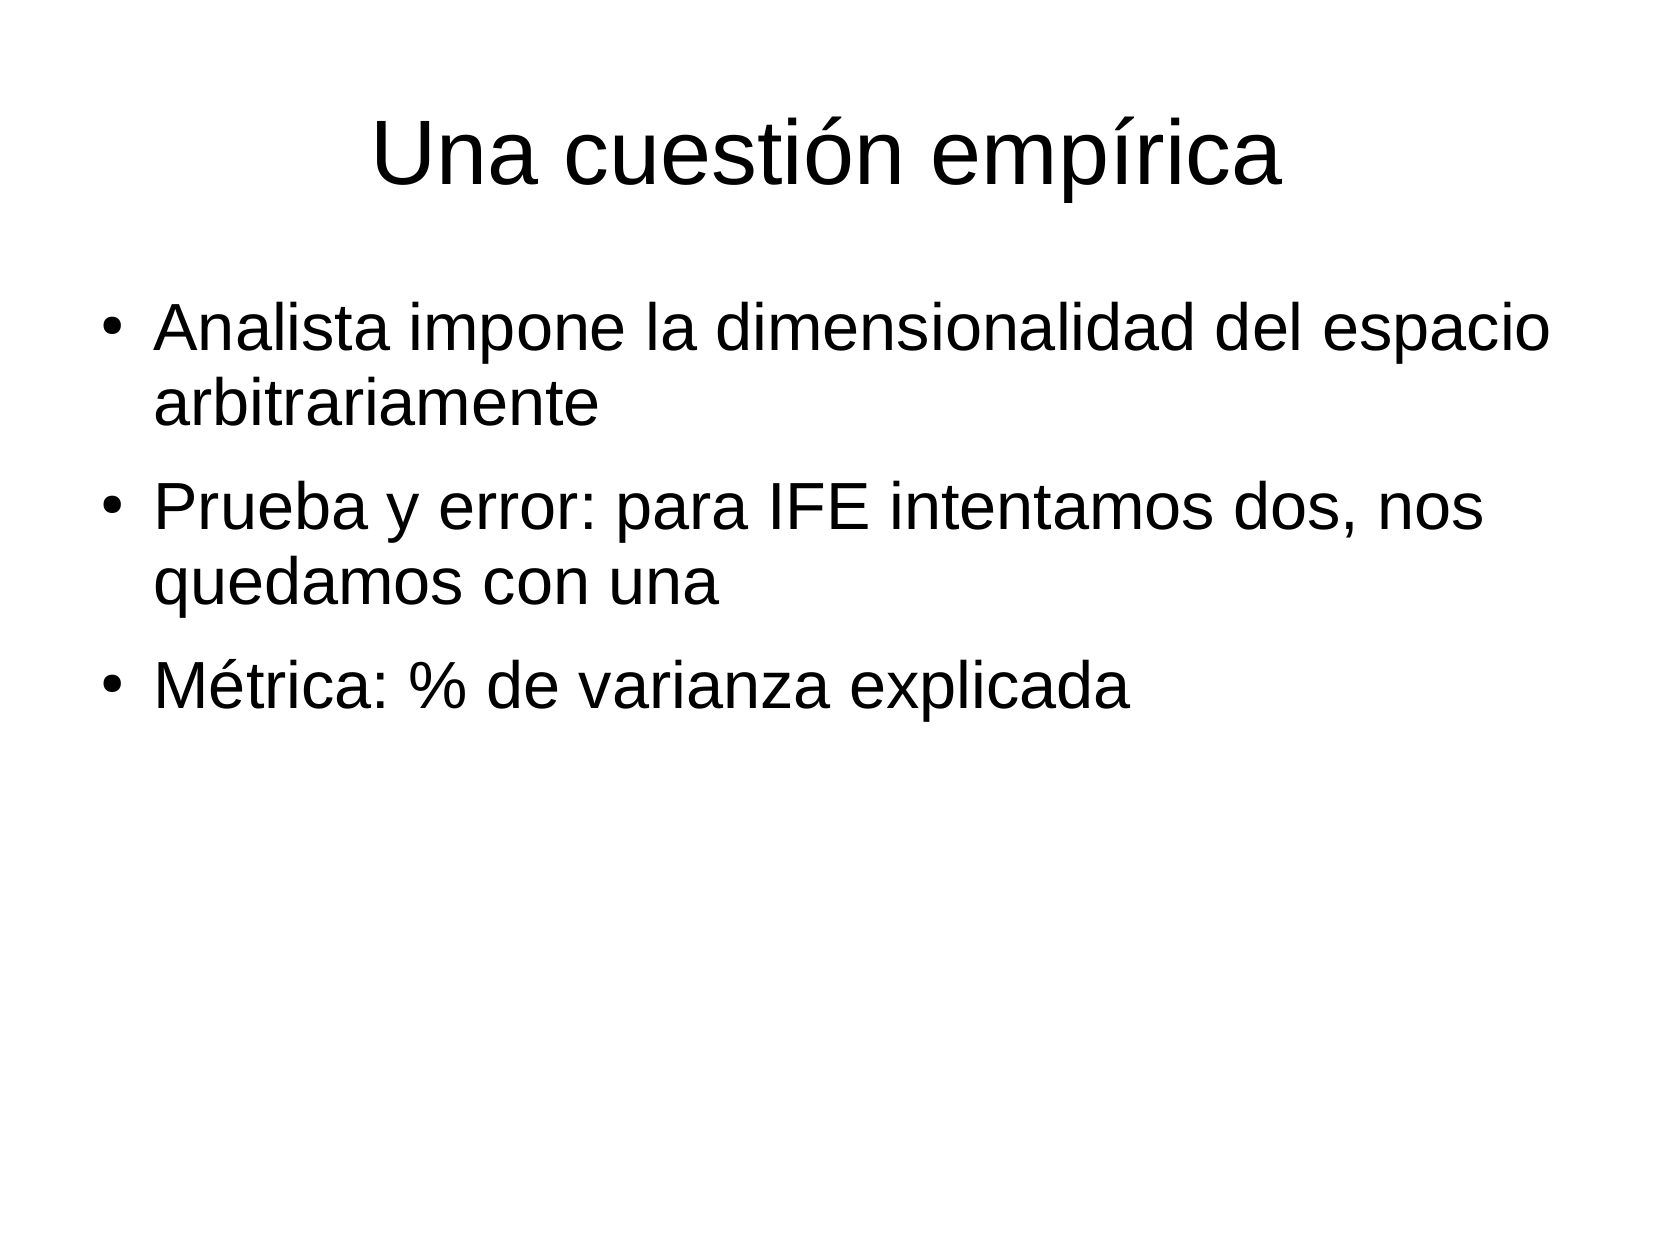

# Una cuestión empírica
Analista impone la dimensionalidad del espacio arbitrariamente
Prueba y error: para IFE intentamos dos, nos quedamos con una
Métrica: % de varianza explicada